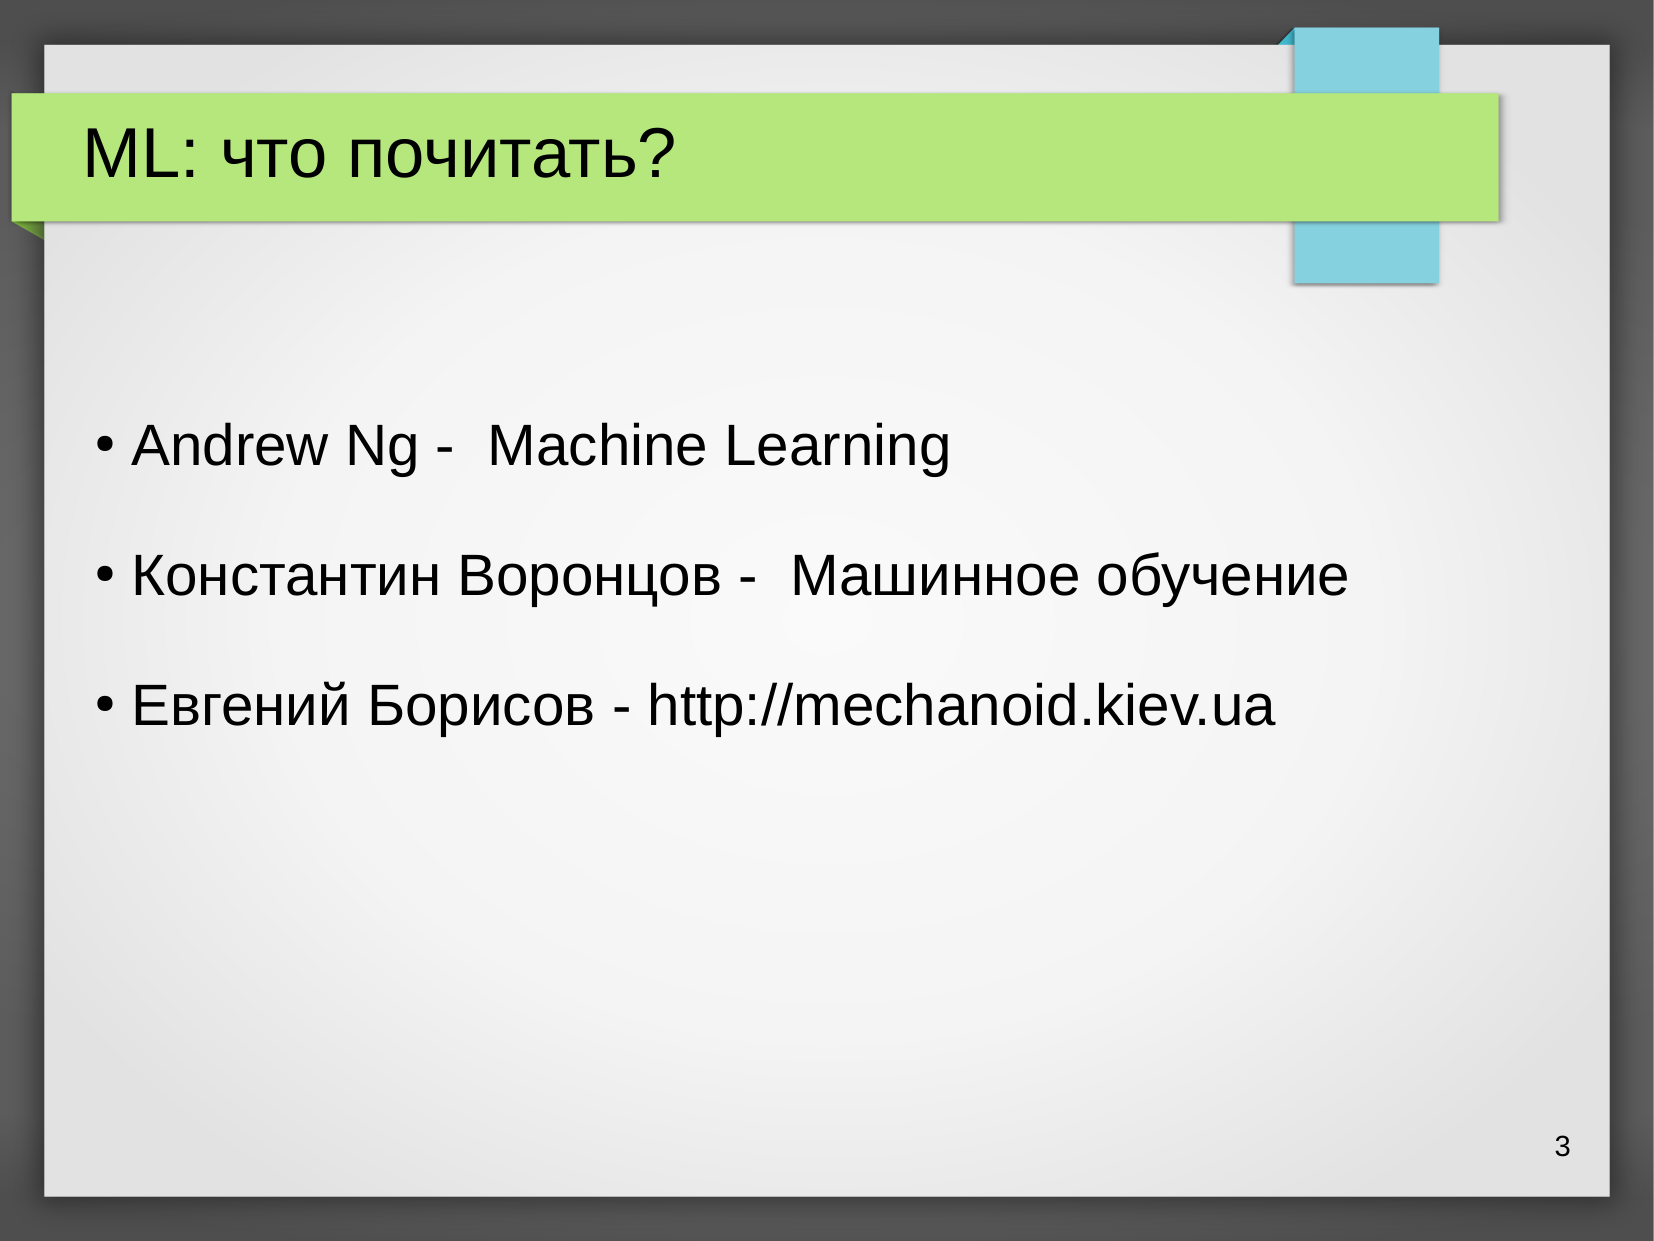

# ML: что почитать?
 Andrew Ng - Machine Learning
 Константин Воронцов - Машинное обучение
 Евгений Борисов - http://mechanoid.kiev.ua
3